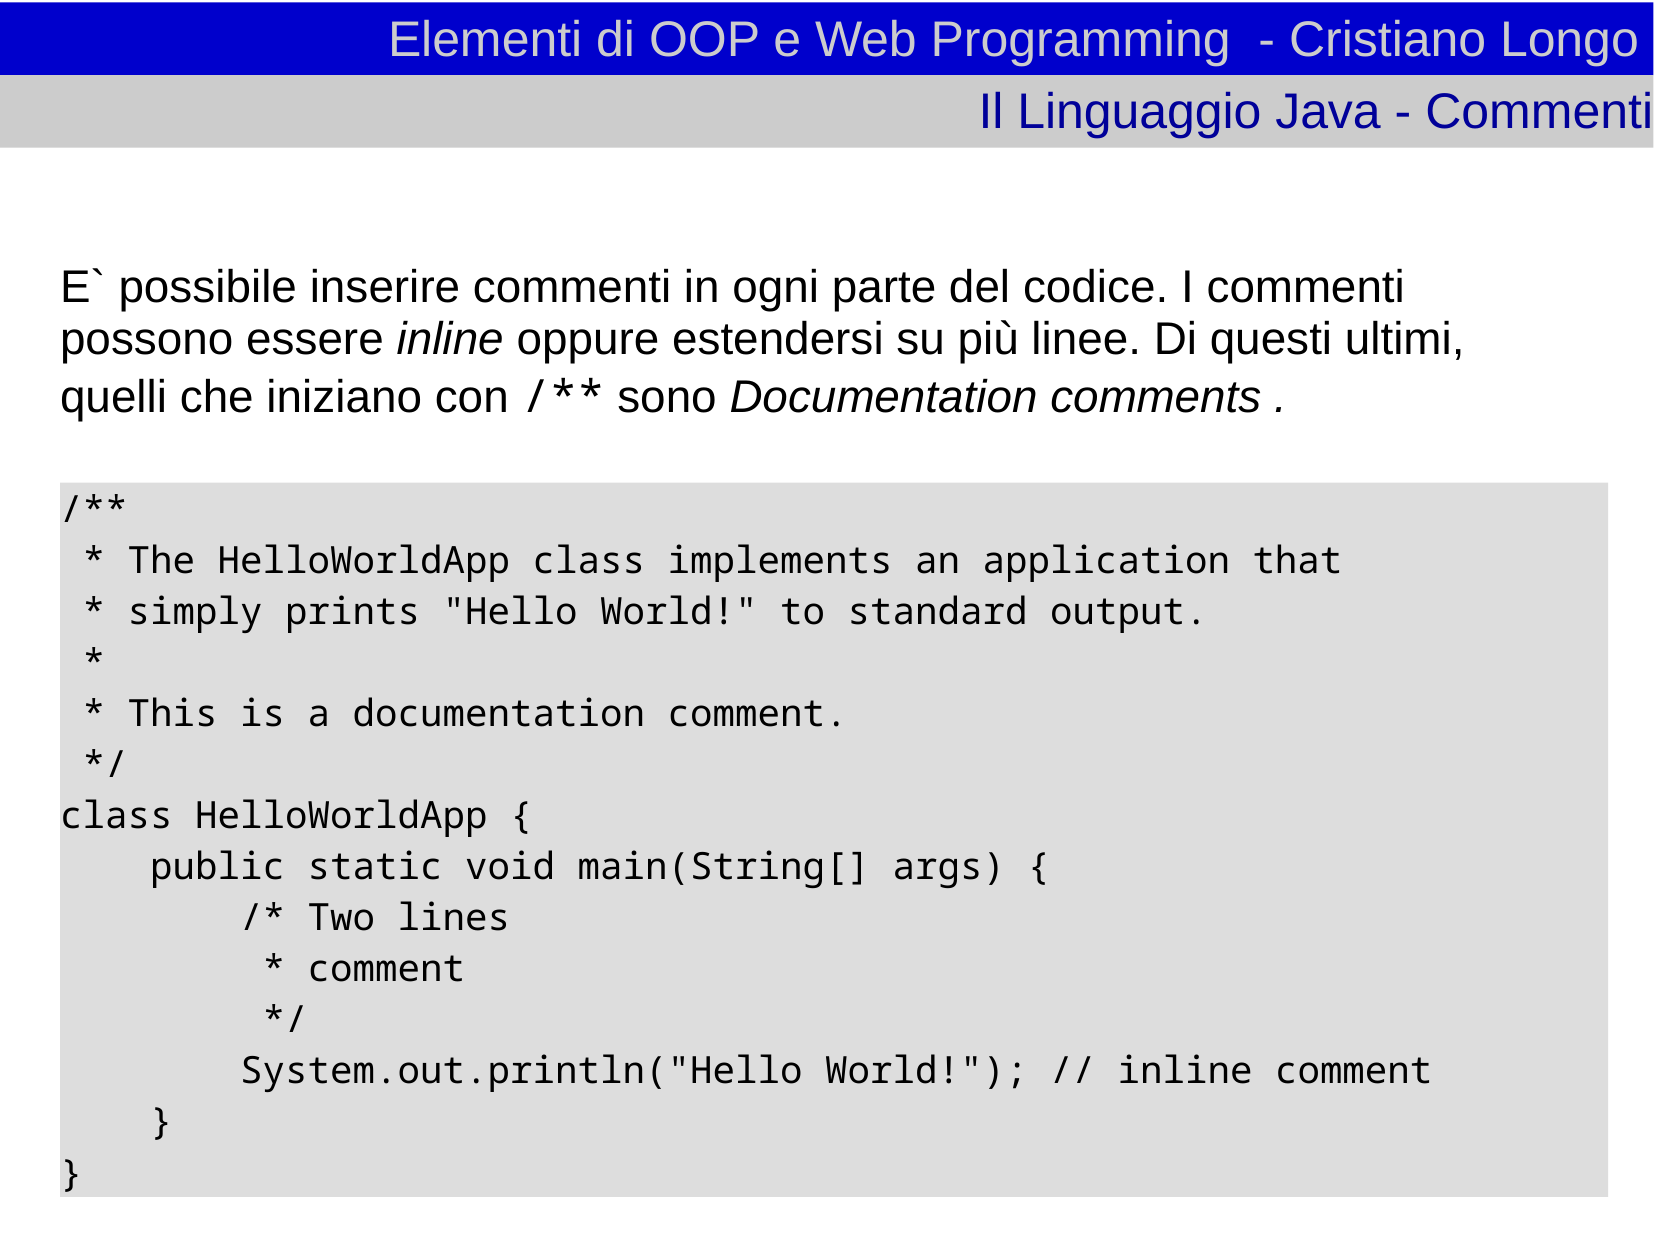

# Elementi di OOP e Web Programming - Cristiano Longo
Il Linguaggio Java - Commenti
E` possibile inserire commenti in ogni parte del codice. I commenti possono essere inline oppure estendersi su più linee. Di questi ultimi, quelli che iniziano con /** sono Documentation comments .
/**
 * The HelloWorldApp class implements an application that
 * simply prints "Hello World!" to standard output.
 *
 * This is a documentation comment.
 */
class HelloWorldApp {
 public static void main(String[] args) {
 /* Two lines
 * comment
 */
 System.out.println("Hello World!"); // inline comment
 }
}